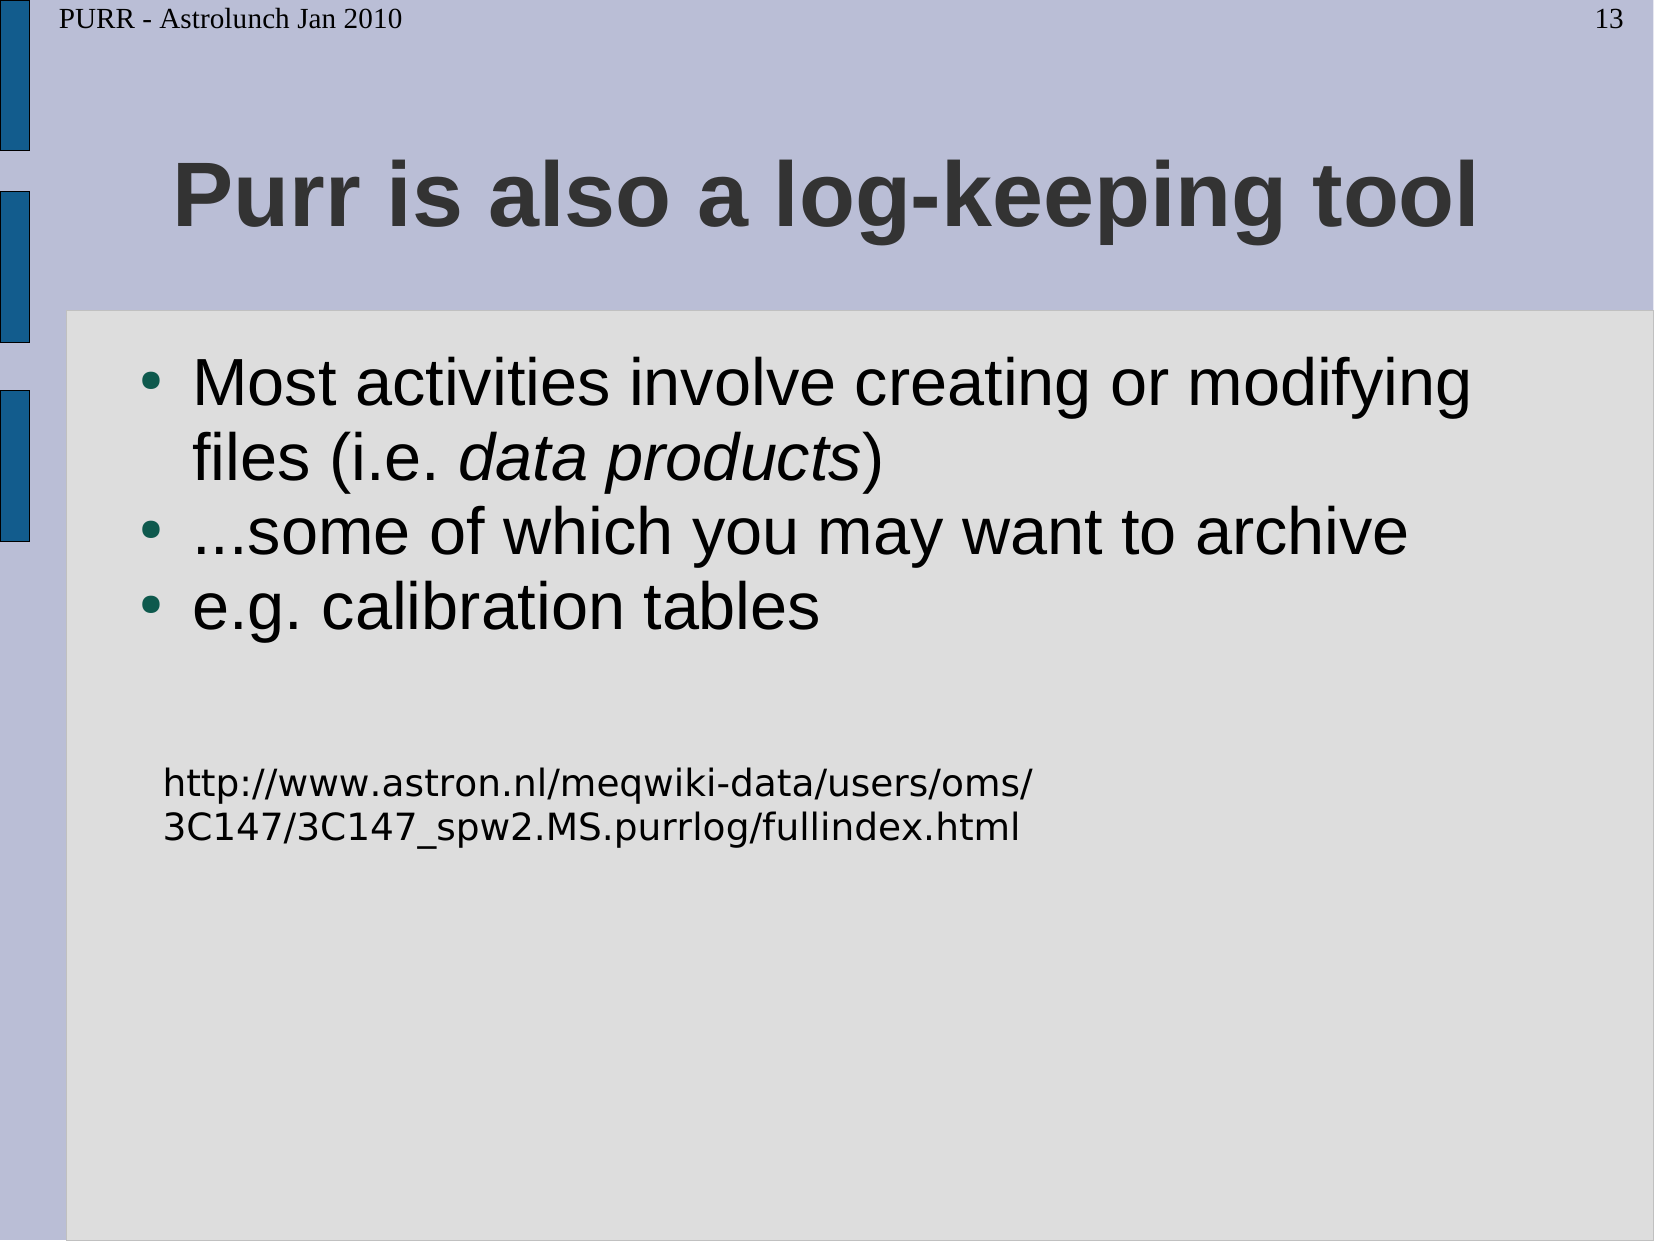

PURR - Astrolunch Jan 2010
13
# Purr is also a log-keeping tool
Most activities involve creating or modifying files (i.e. data products)
...some of which you may want to archive
e.g. calibration tables
http://www.astron.nl/meqwiki-data/users/oms/3C147/3C147_spw2.MS.purrlog/fullindex.html